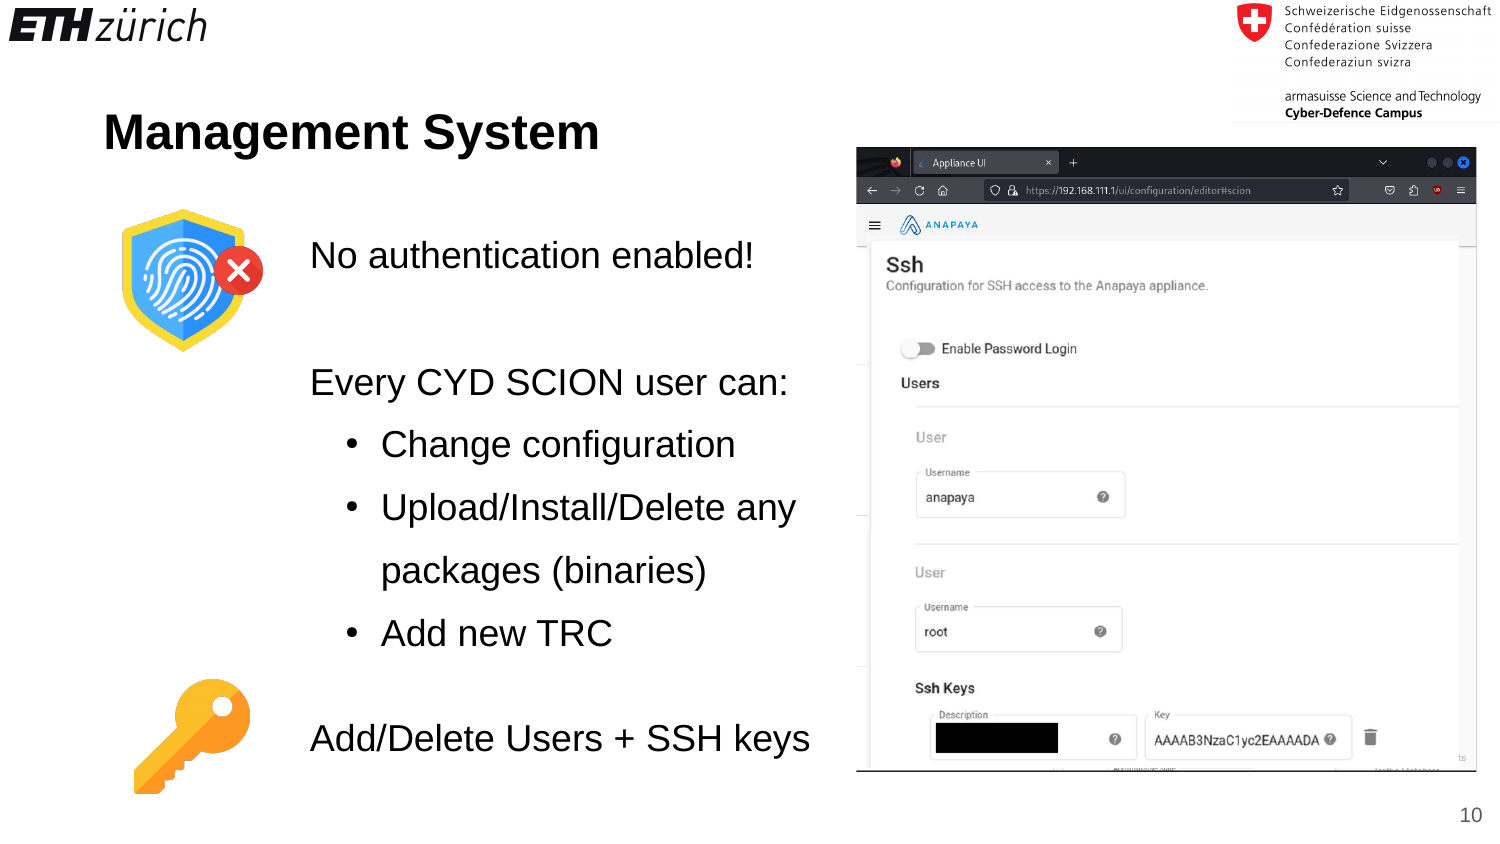

Management System
No authentication enabled!
Every CYD SCION user can:
Change configuration
Upload/Install/Delete any packages (binaries)
Add new TRC
Add/Delete Users + SSH keys
10